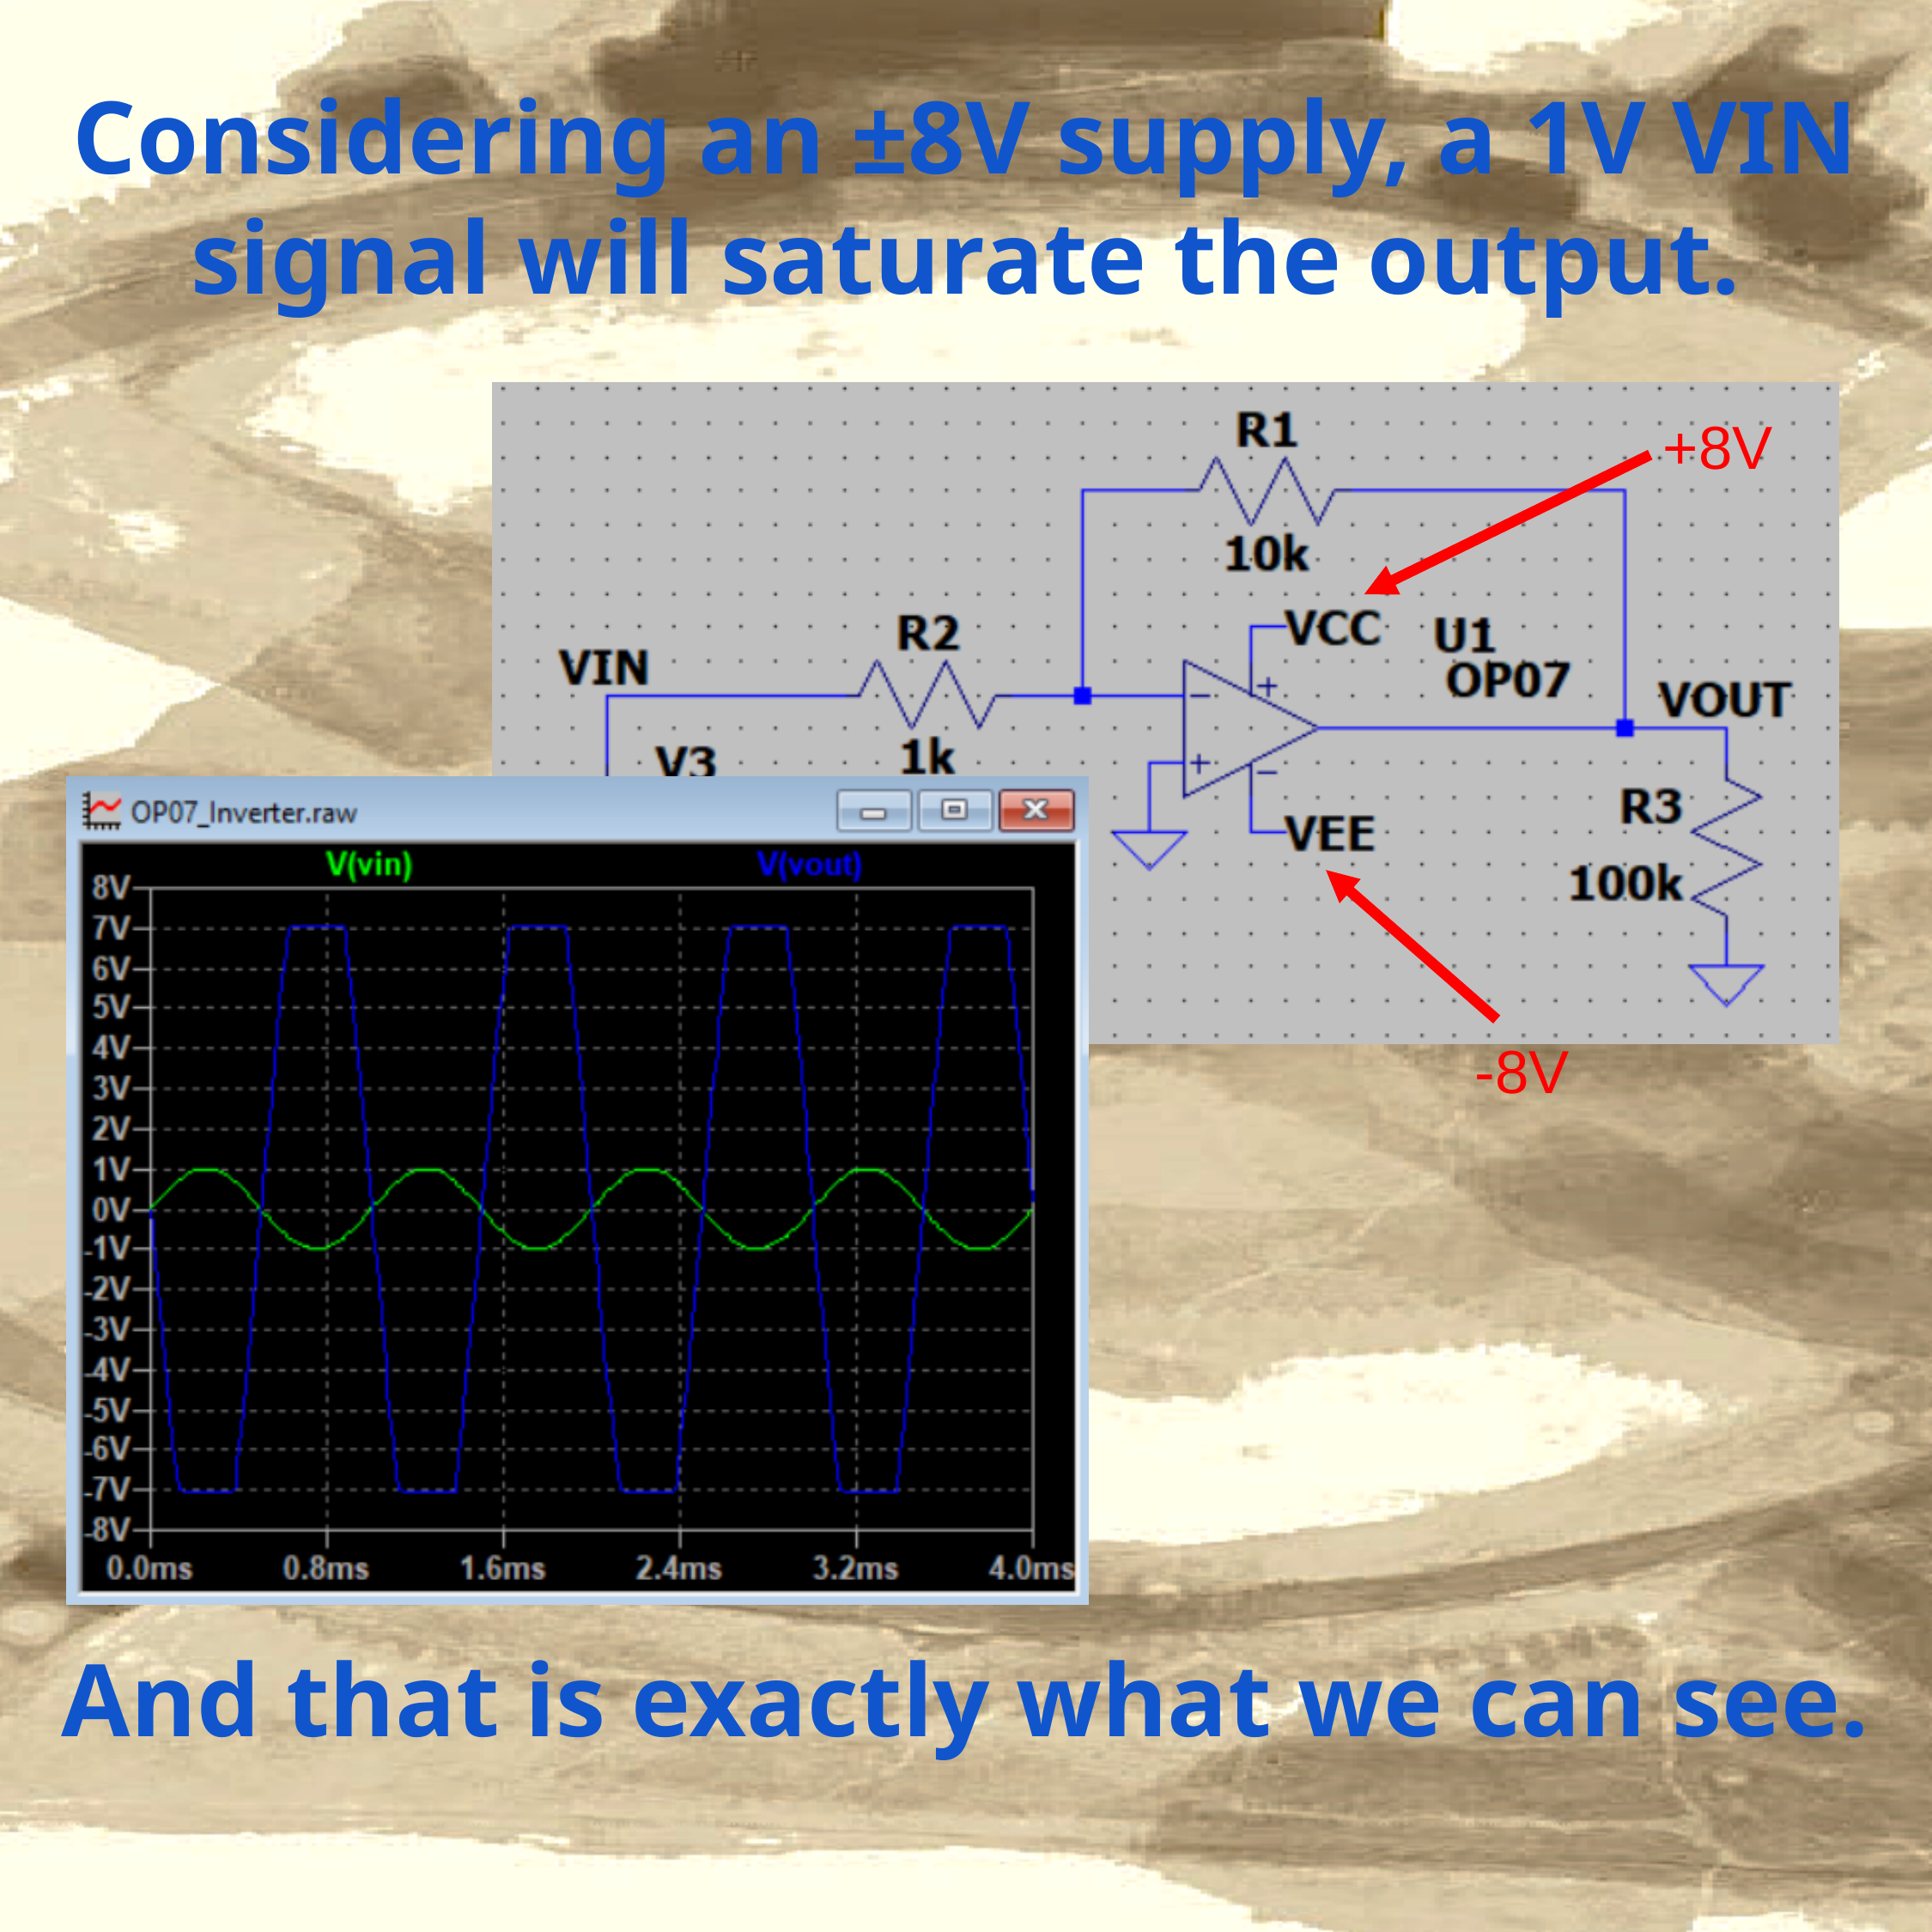

Considering an ±8V supply, a 1V VIN signal will saturate the output.
And that is exactly what we can see.
+8V
-8V